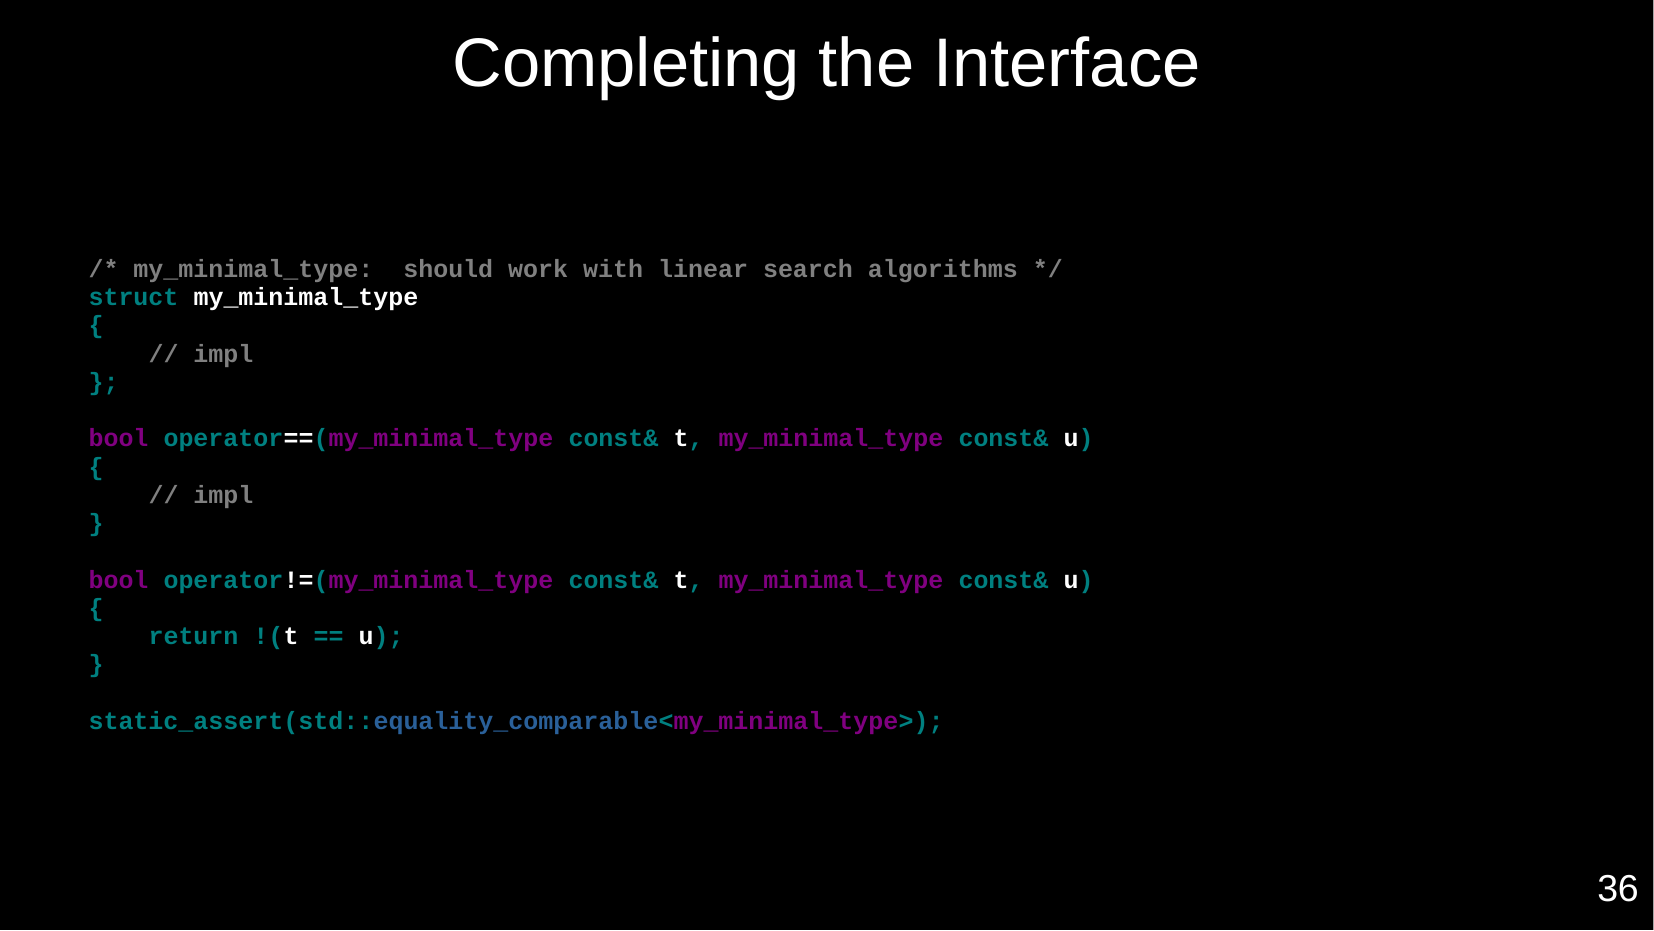

Completing the Interface
# /* my_minimal_type: should work with linear search algorithms */
struct my_minimal_type
{
 // impl
};
bool operator==(my_minimal_type const& t, my_minimal_type const& u)
{
 // impl
}
bool operator!=(my_minimal_type const& t, my_minimal_type const& u)
{
 return !(t == u);
}
static_assert(std::equality_comparable<my_minimal_type>);